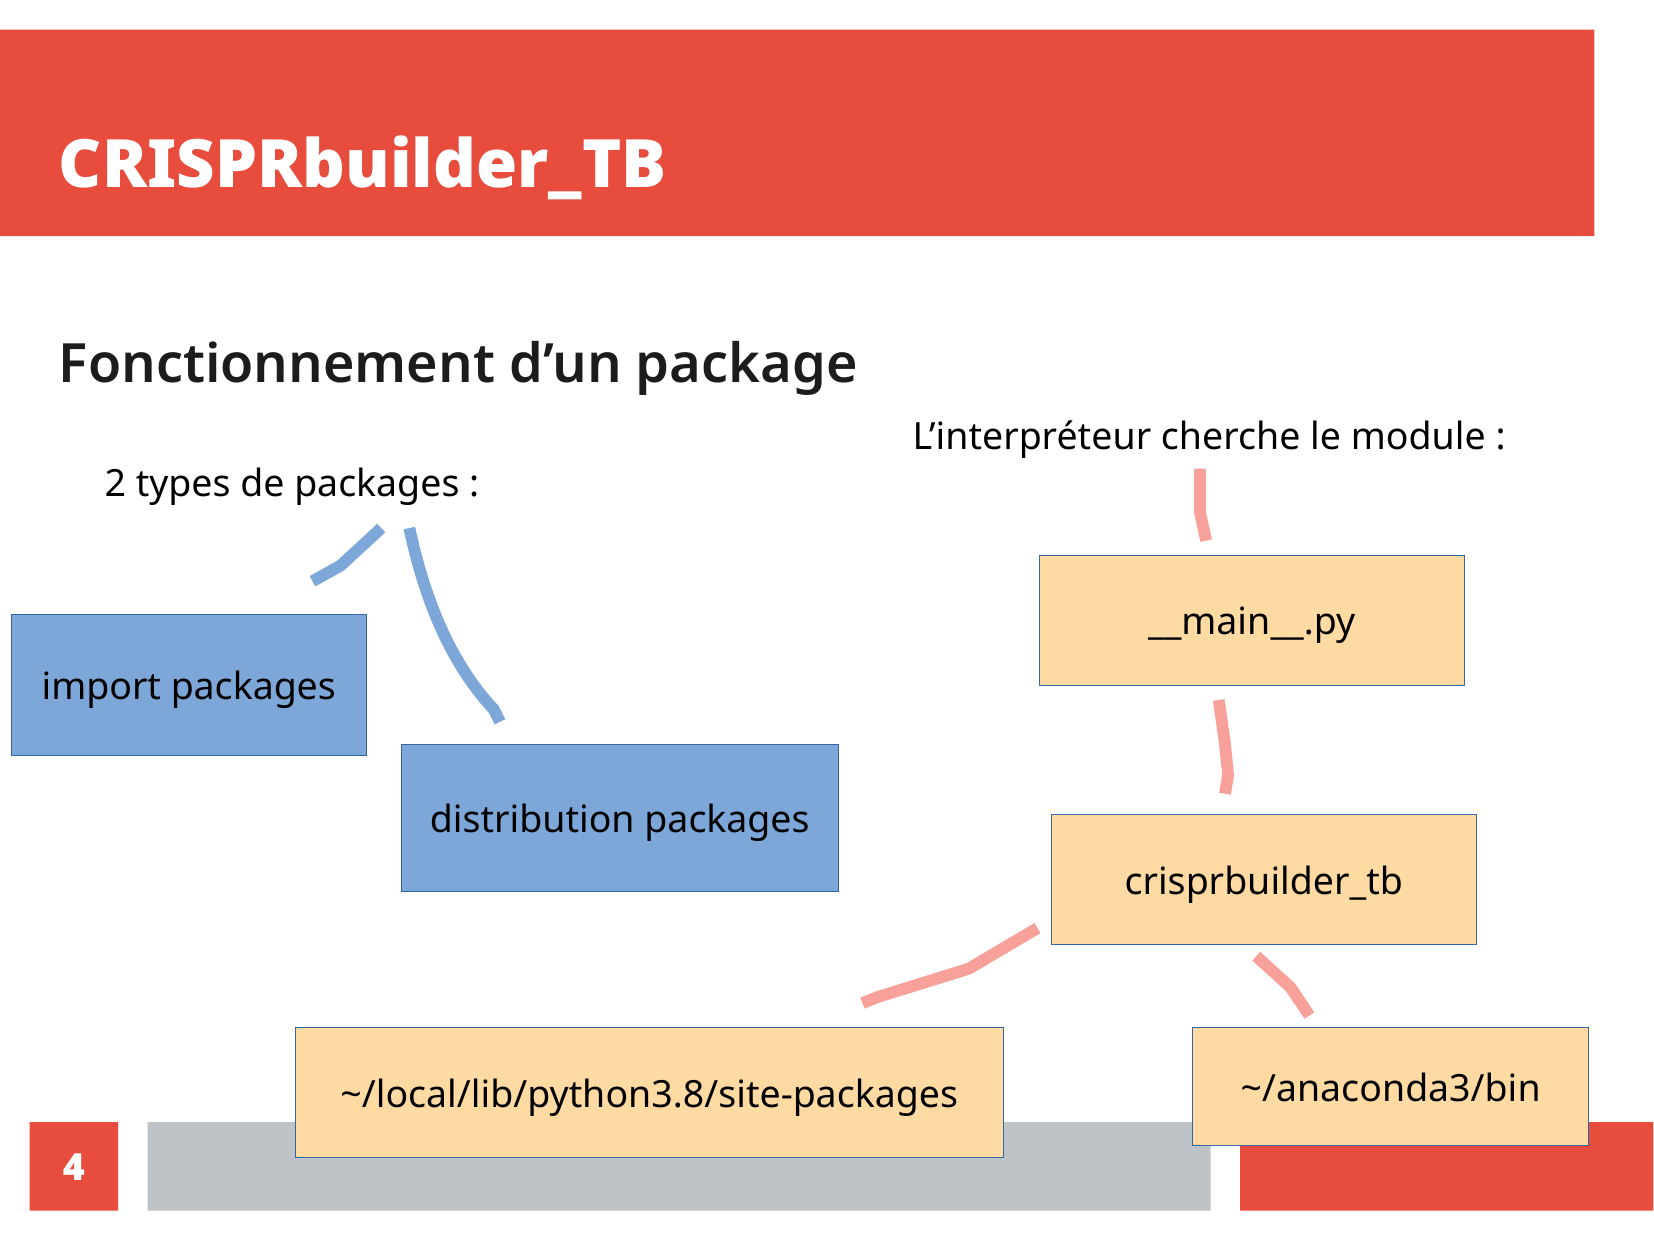

# CRISPRbuilder_TB
Fonctionnement d’un package
L’interpréteur cherche le module :
2 types de packages :
__main__.py
import packages
distribution packages
crisprbuilder_tb
~/local/lib/python3.8/site-packages
~/anaconda3/bin
4